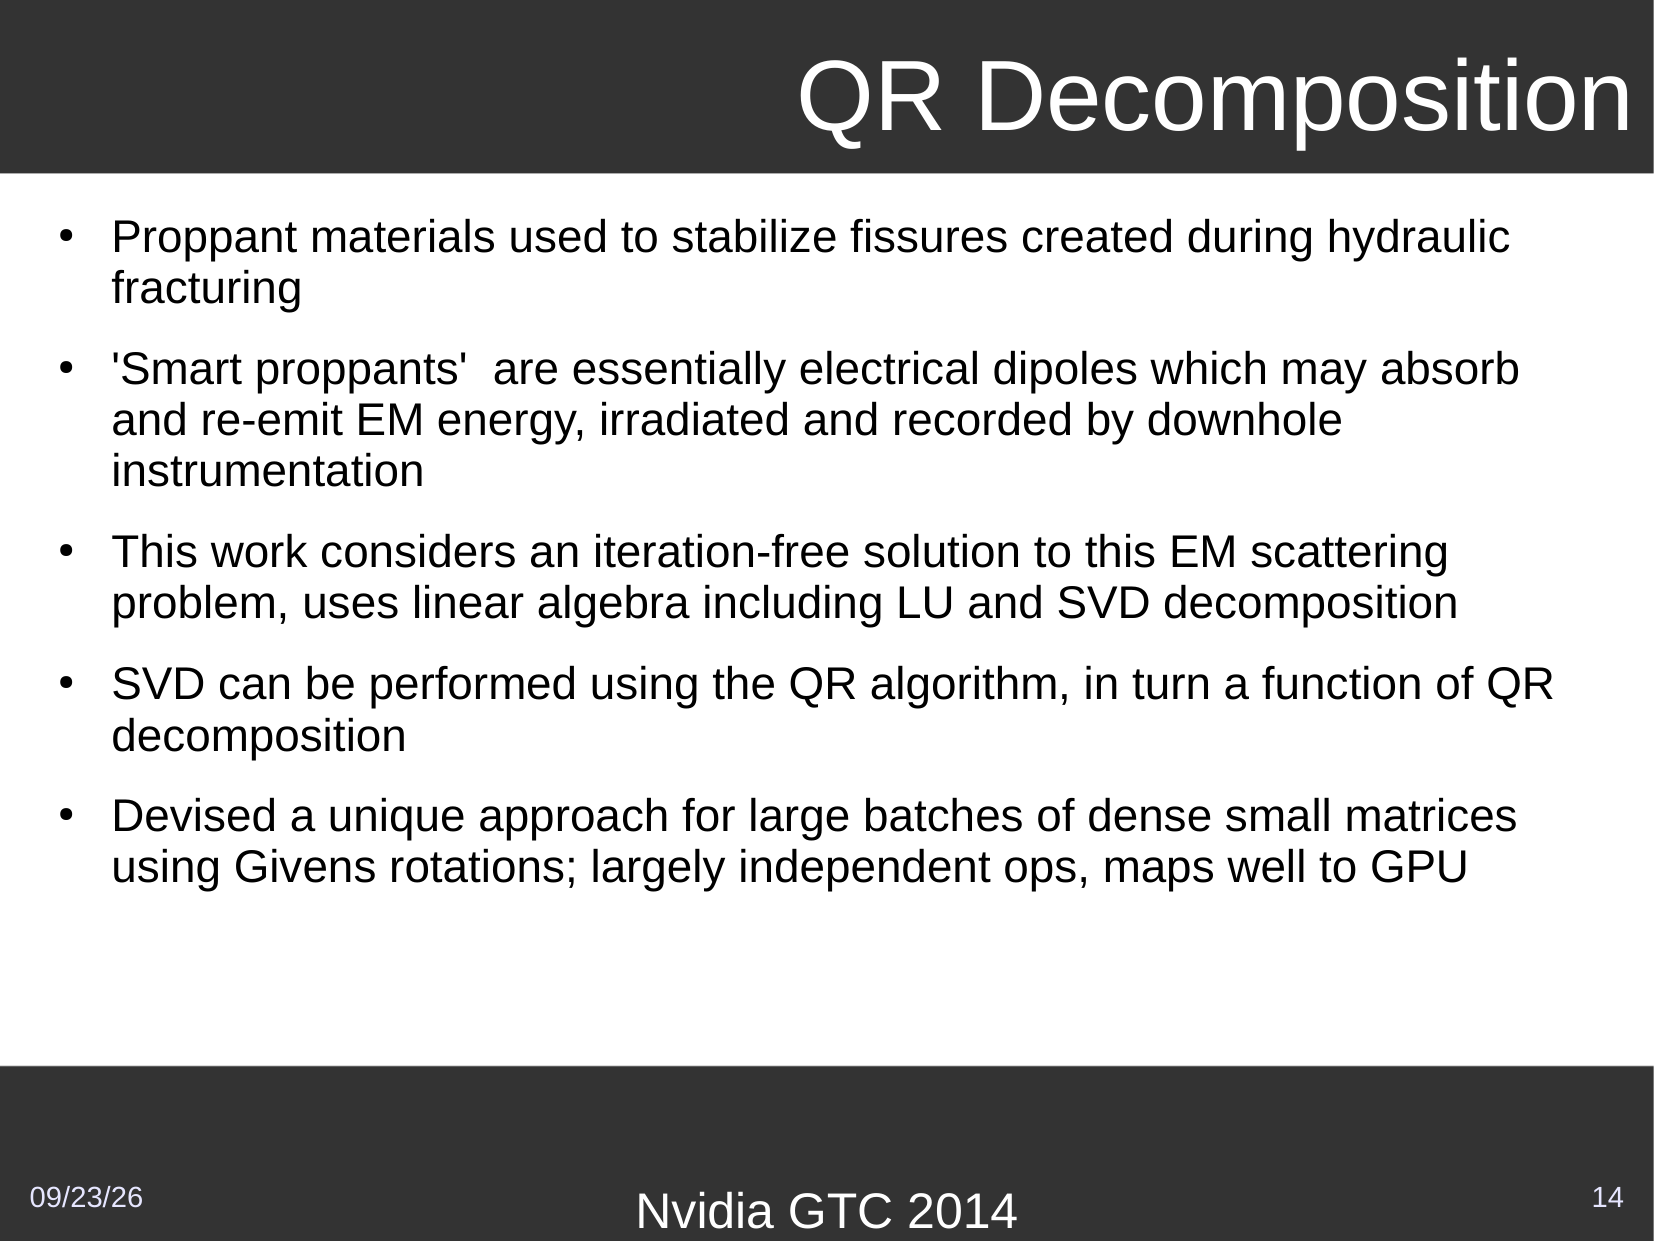

# QR Decomposition
Proppant materials used to stabilize fissures created during hydraulic fracturing
'Smart proppants' are essentially electrical dipoles which may absorb and re-emit EM energy, irradiated and recorded by downhole instrumentation
This work considers an iteration-free solution to this EM scattering problem, uses linear algebra including LU and SVD decomposition
SVD can be performed using the QR algorithm, in turn a function of QR decomposition
Devised a unique approach for large batches of dense small matrices using Givens rotations; largely independent ops, maps well to GPU
14
Nvidia GTC 2014